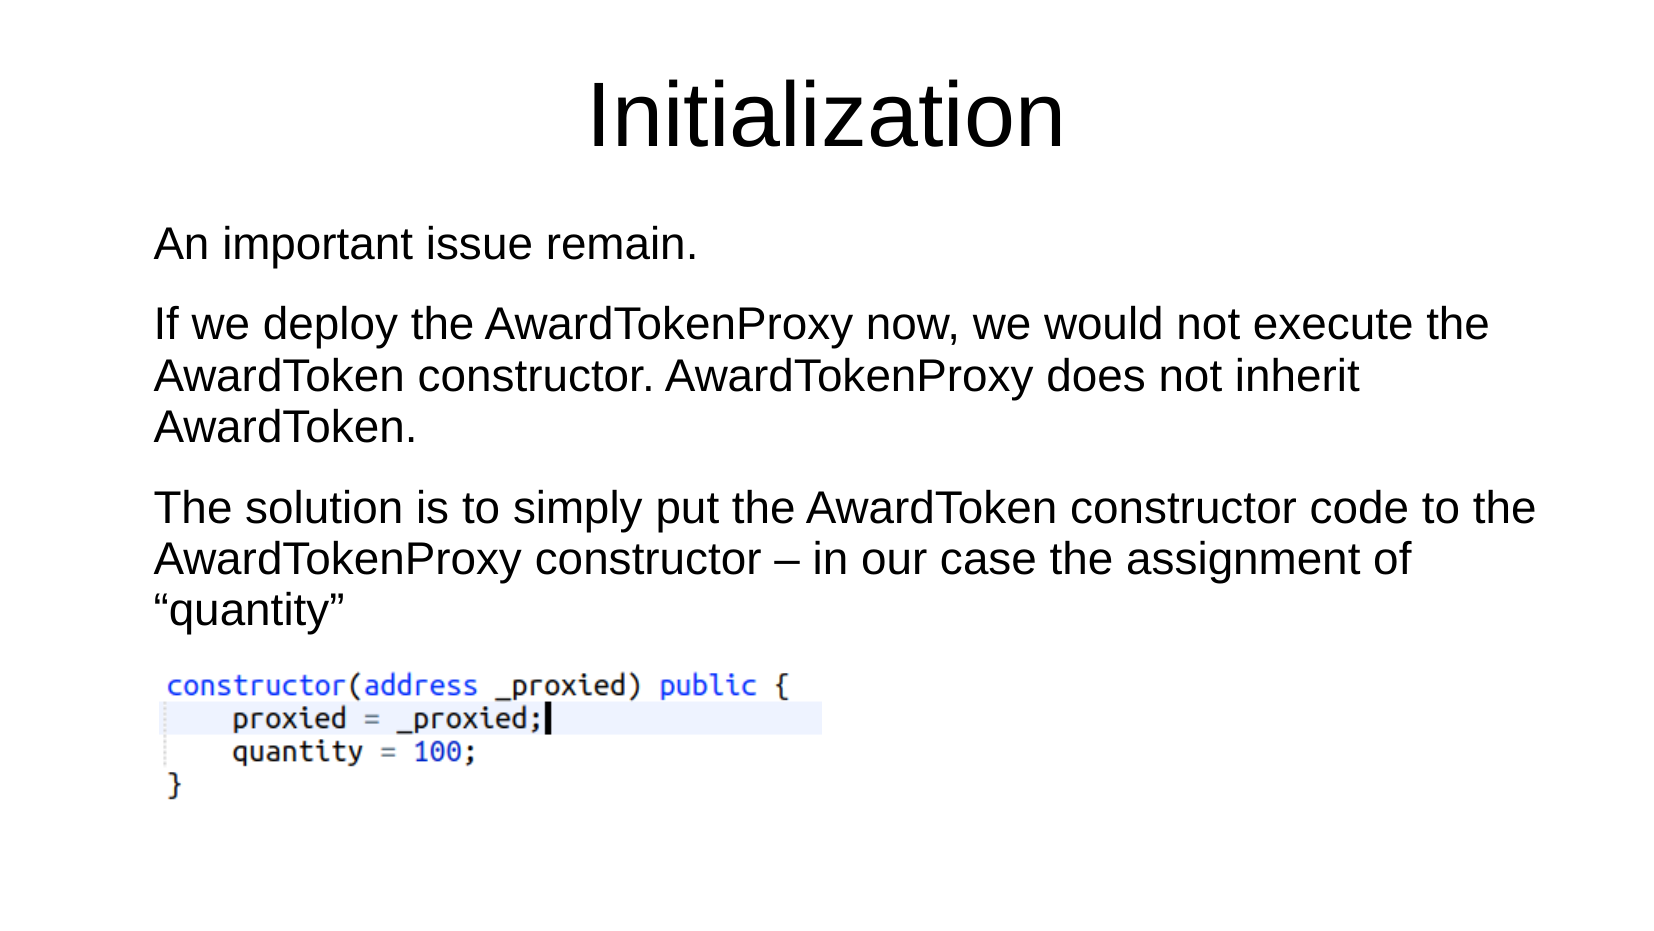

# Initialization
An important issue remain.
If we deploy the AwardTokenProxy now, we would not execute the AwardToken constructor. AwardTokenProxy does not inherit AwardToken.
The solution is to simply put the AwardToken constructor code to the AwardTokenProxy constructor – in our case the assignment of “quantity”